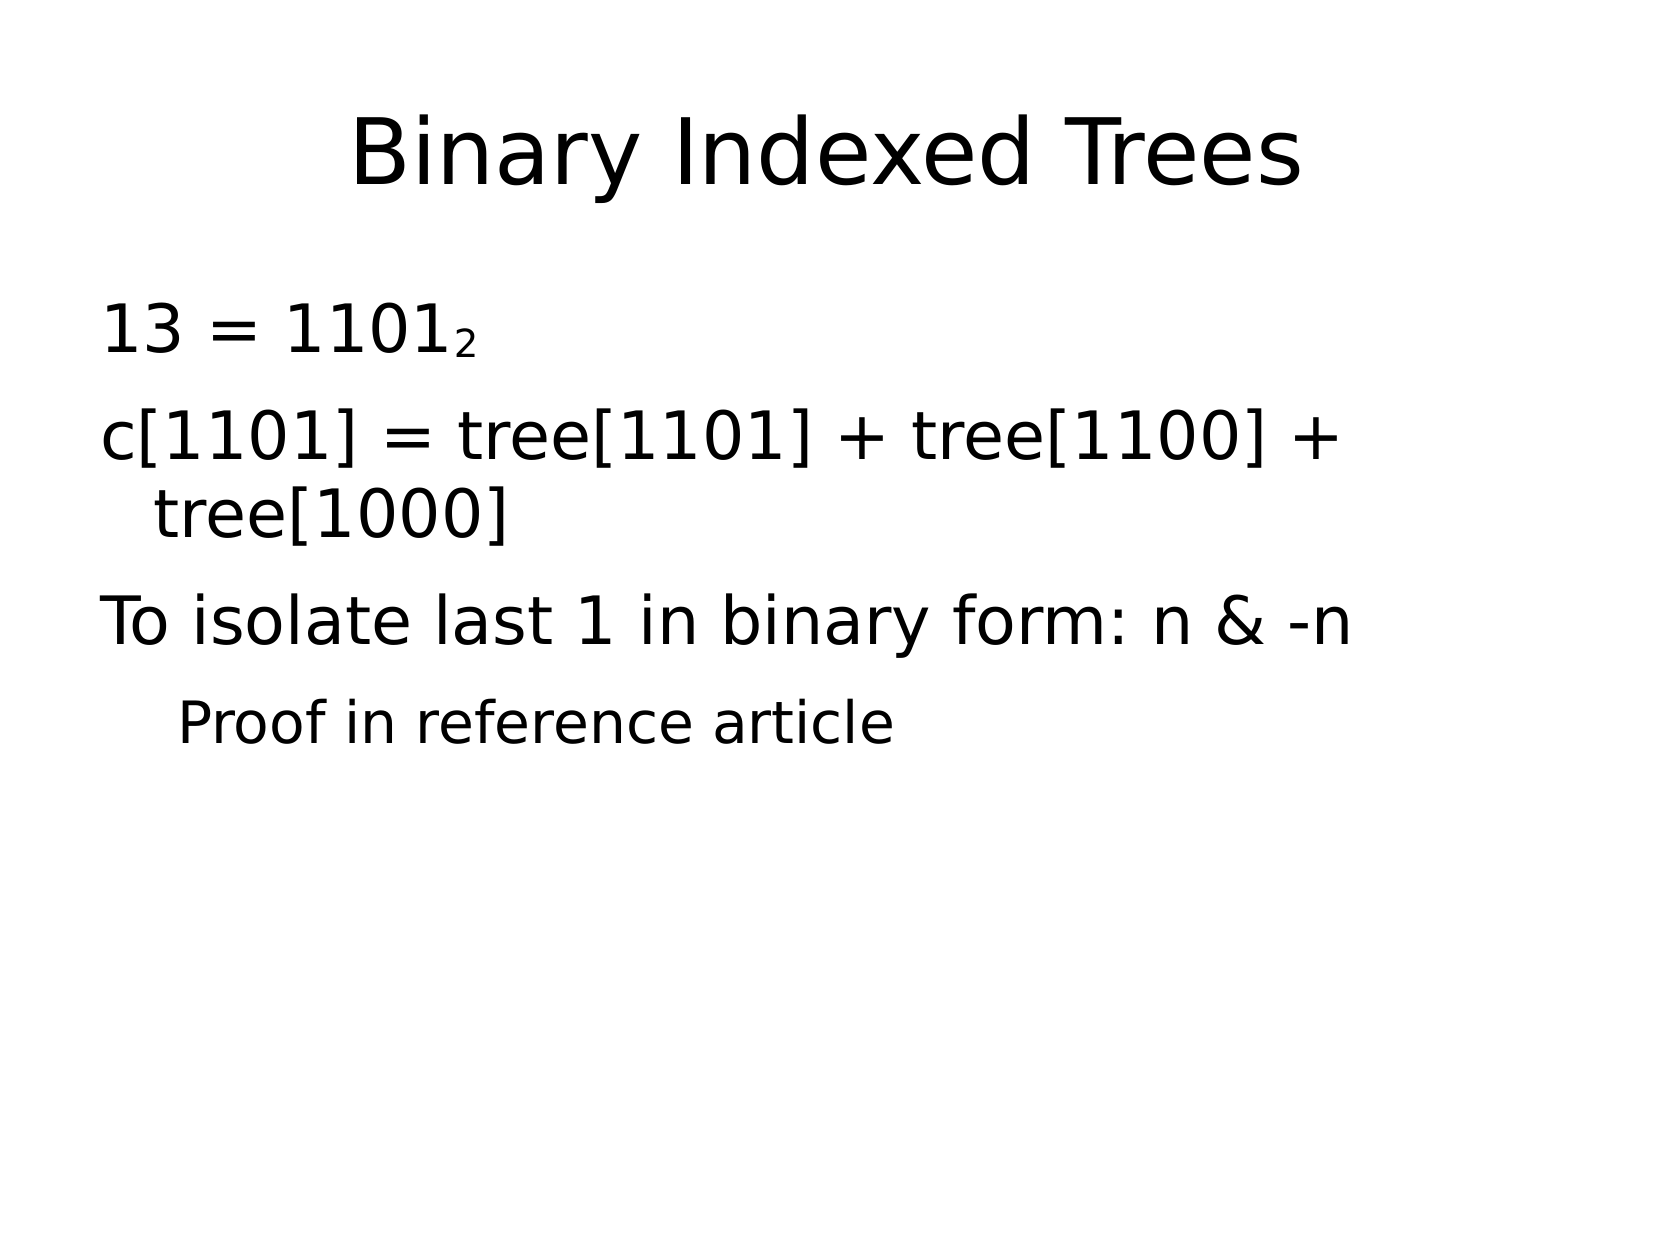

# Binary Indexed Trees
13 = 11012
c[1101] = tree[1101] + tree[1100] + tree[1000]
To isolate last 1 in binary form: n & -n
Proof in reference article